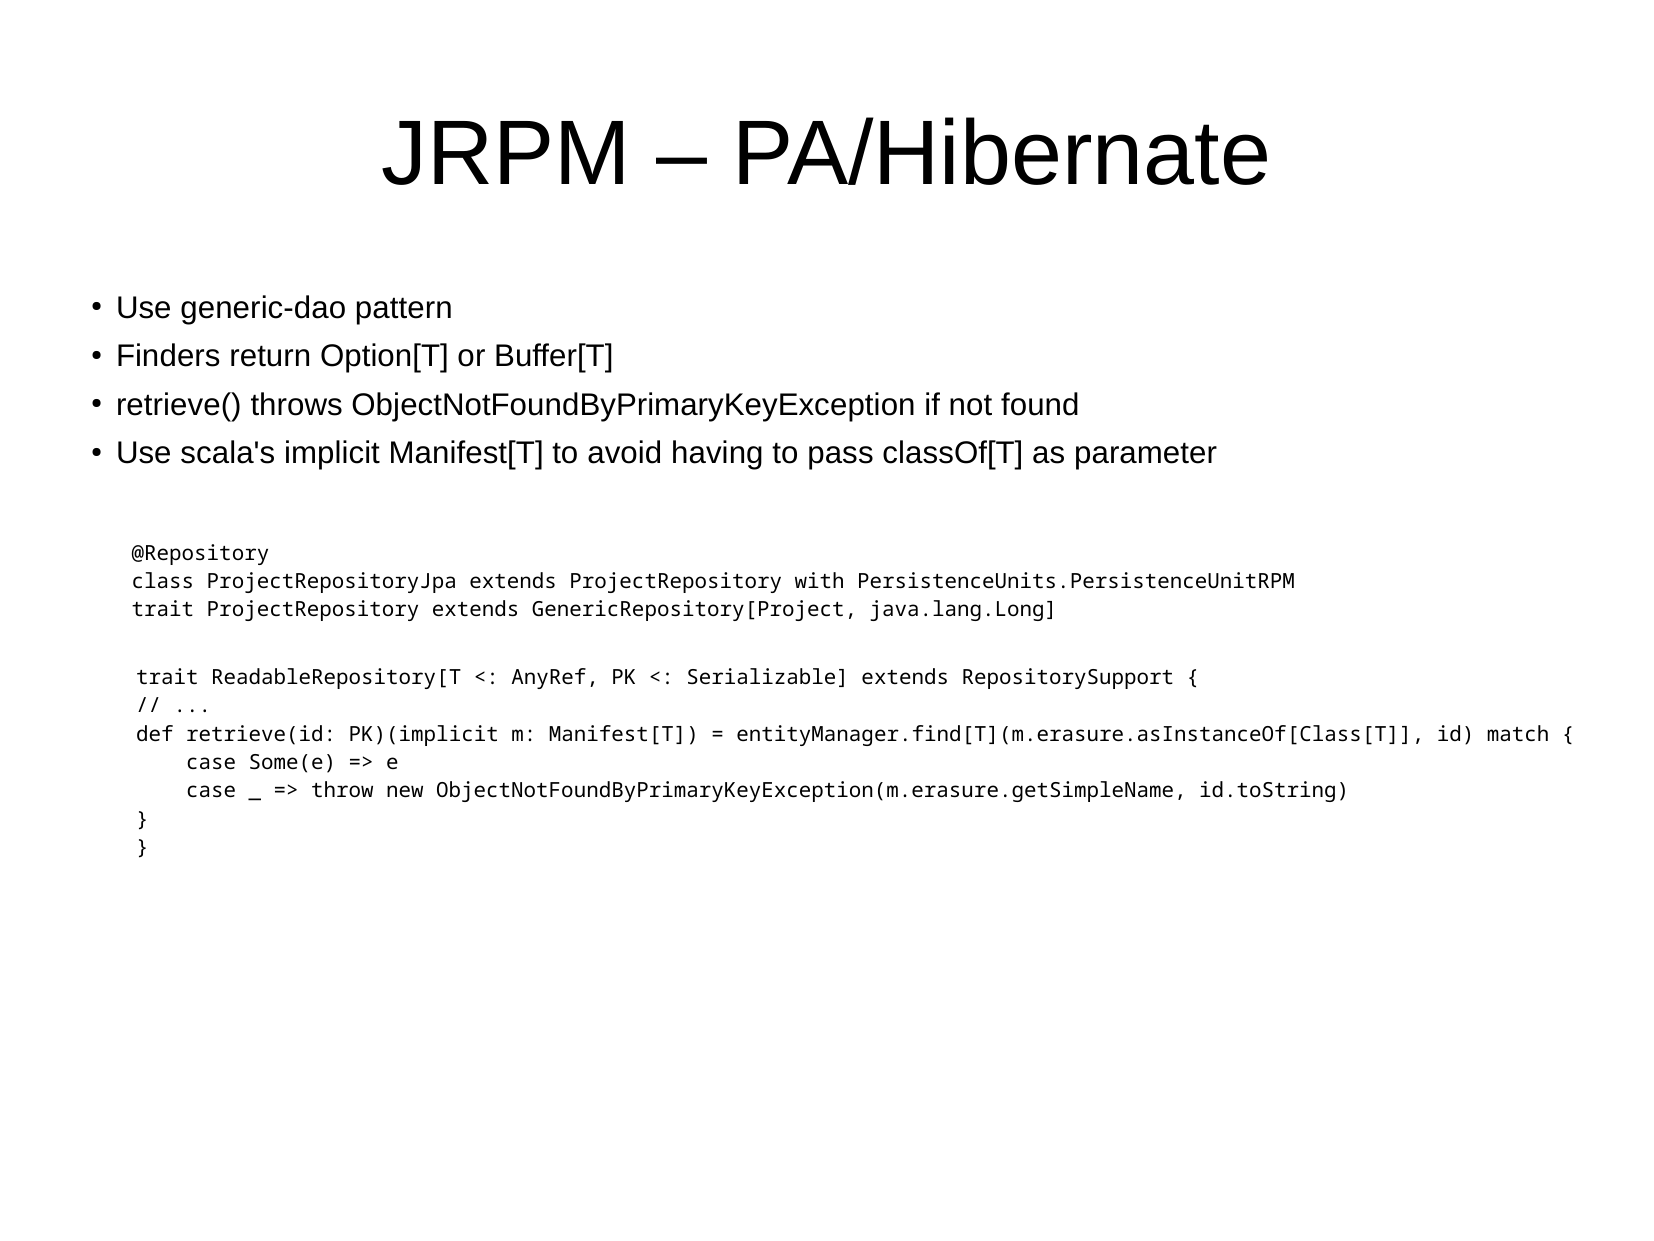

# JRPM – PA/Hibernate
Use generic-dao pattern
Finders return Option[T] or Buffer[T]
retrieve() throws ObjectNotFoundByPrimaryKeyException if not found
Use scala's implicit Manifest[T] to avoid having to pass classOf[T] as parameter
@Repository
class ProjectRepositoryJpa extends ProjectRepository with PersistenceUnits.PersistenceUnitRPM
trait ProjectRepository extends GenericRepository[Project, java.lang.Long]
trait ReadableRepository[T <: AnyRef, PK <: Serializable] extends RepositorySupport {
// ...
def retrieve(id: PK)(implicit m: Manifest[T]) = entityManager.find[T](m.erasure.asInstanceOf[Class[T]], id) match {
 case Some(e) => e
 case _ => throw new ObjectNotFoundByPrimaryKeyException(m.erasure.getSimpleName, id.toString)
}
}